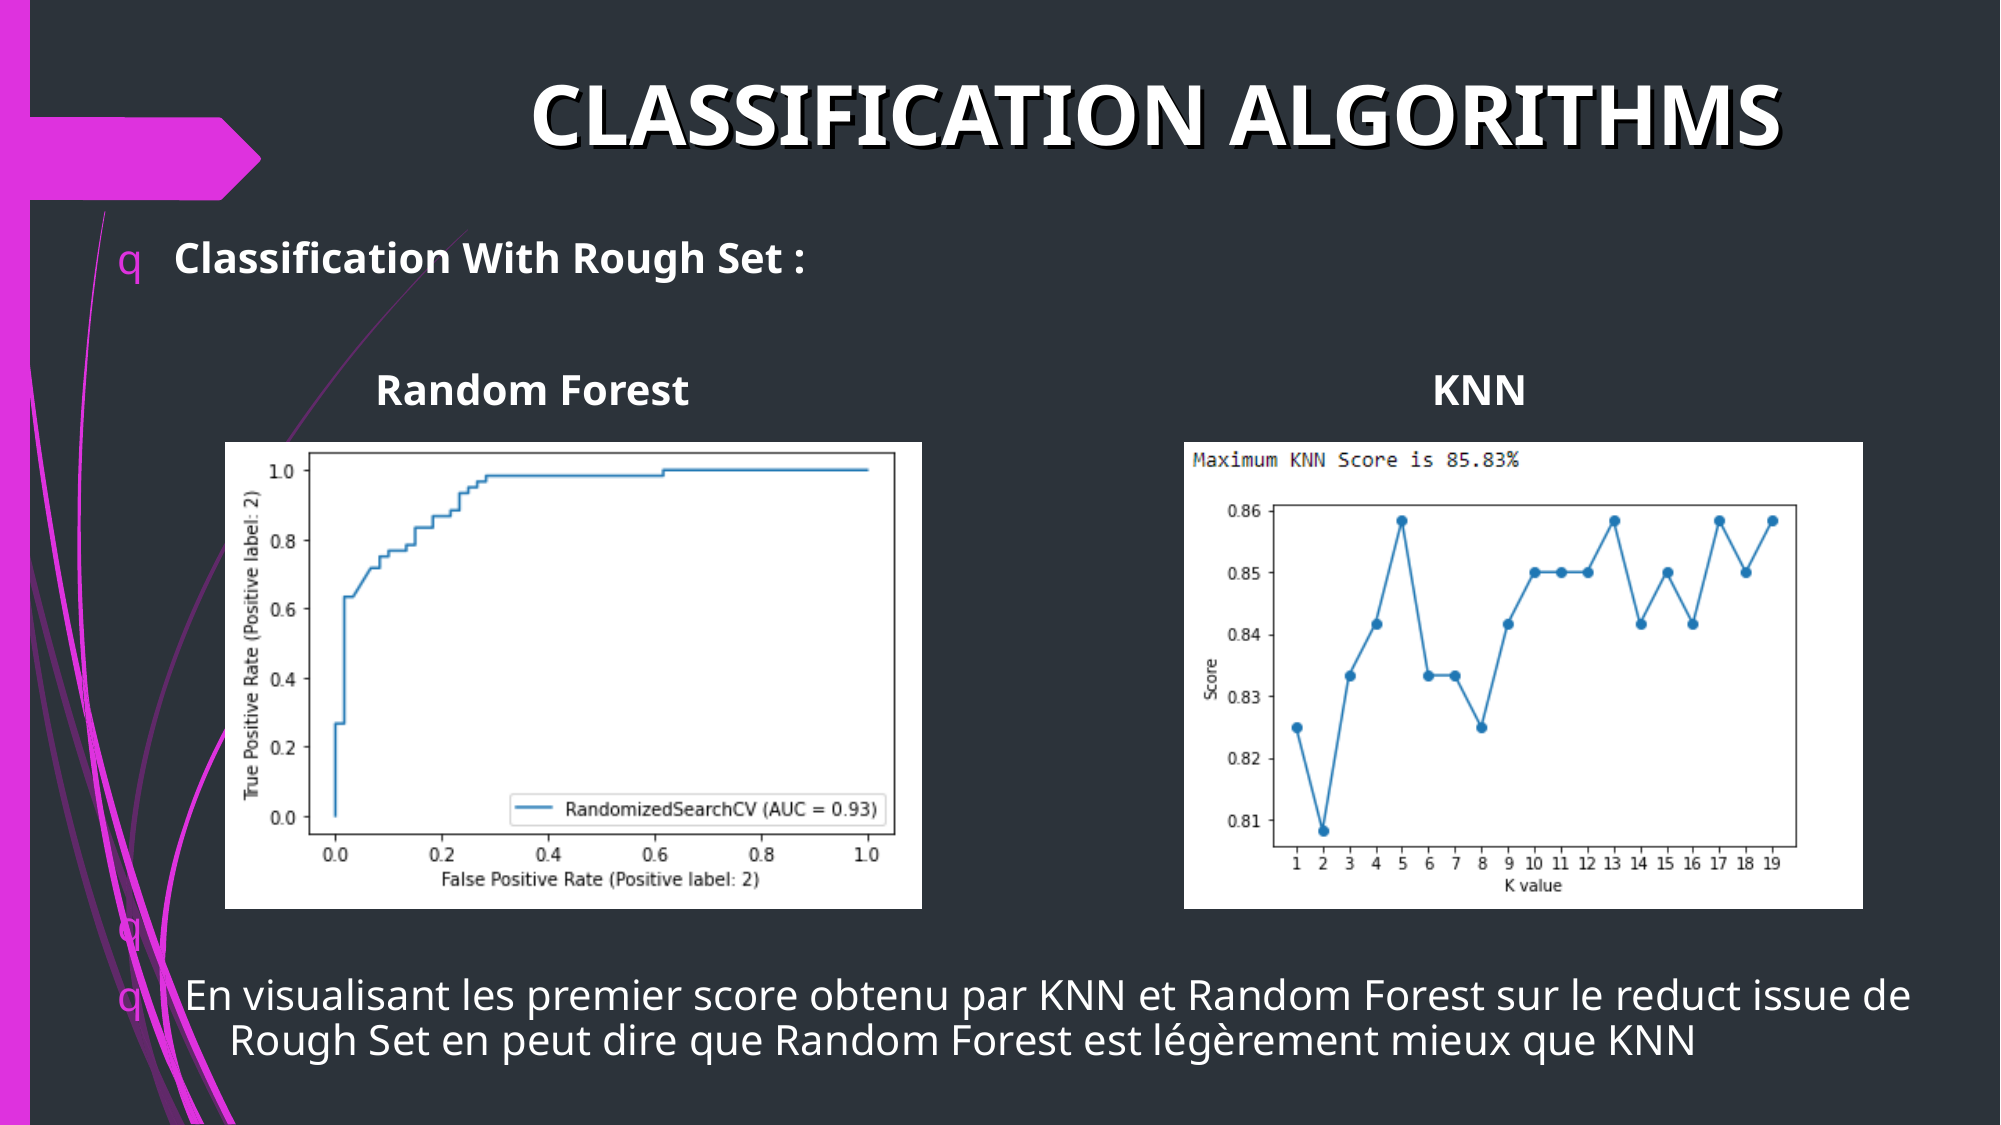

# CLASSIFICATION ALGORITHMS
Classification With Rough Set :
 Random Forest KNN
 En visualisant les premier score obtenu par KNN et Random Forest sur le reduct issue de Rough Set en peut dire que Random Forest est légèrement mieux que KNN